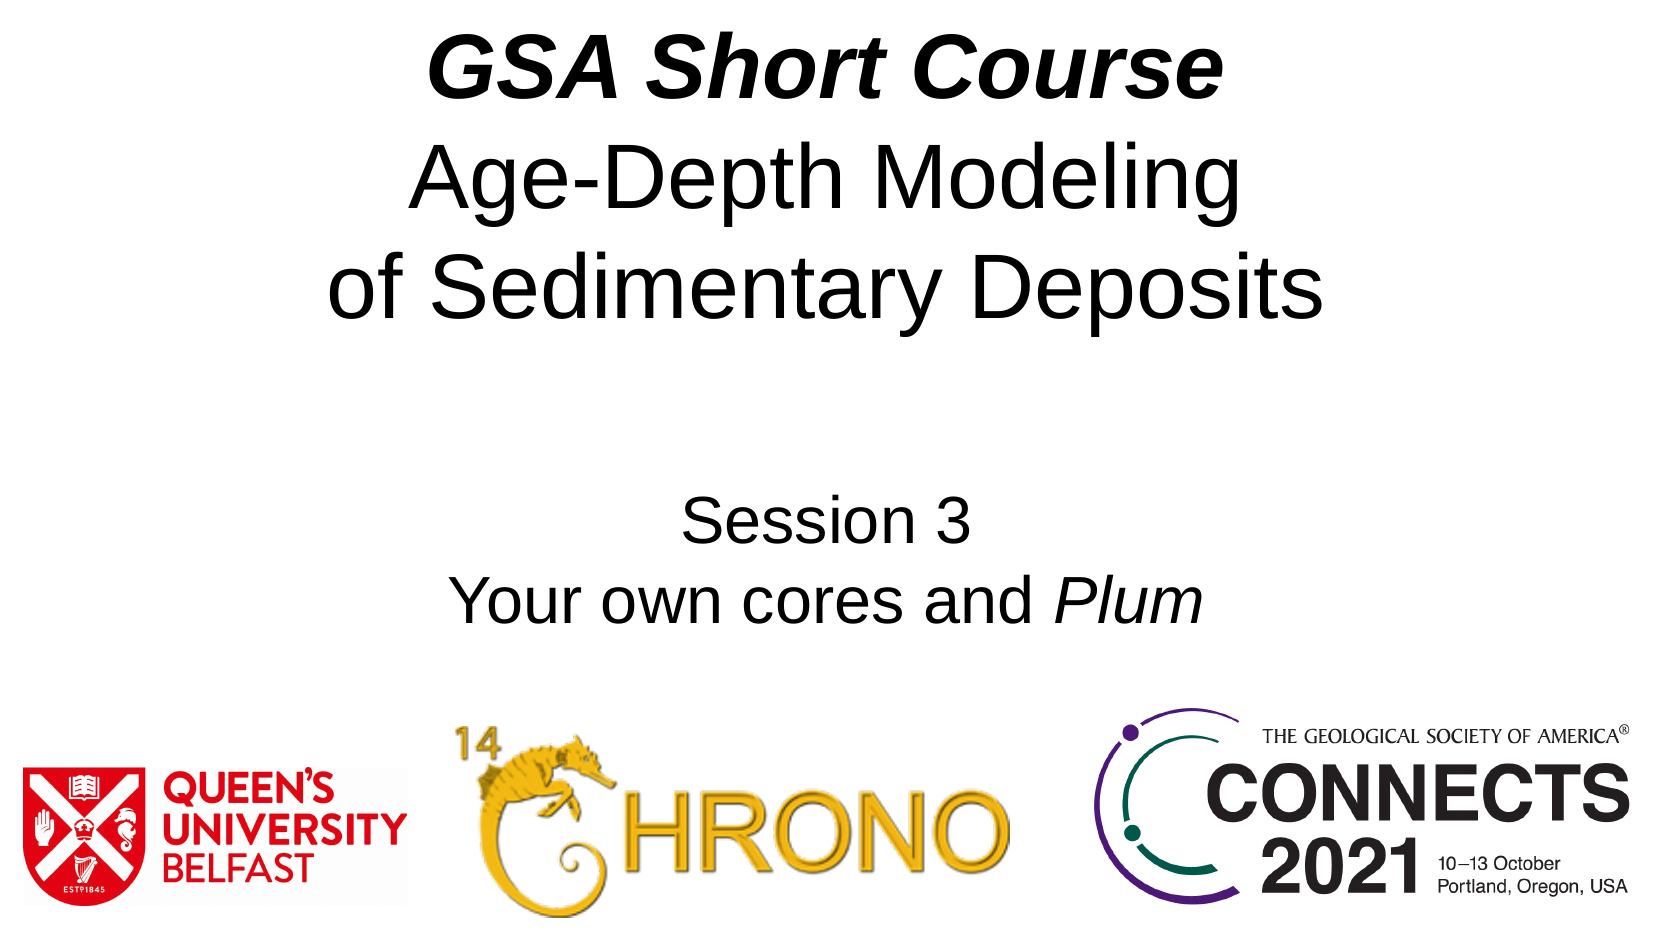

GSA Short Course
Age-Depth Modeling
of Sedimentary Deposits
Session 3
Your own cores and Plum